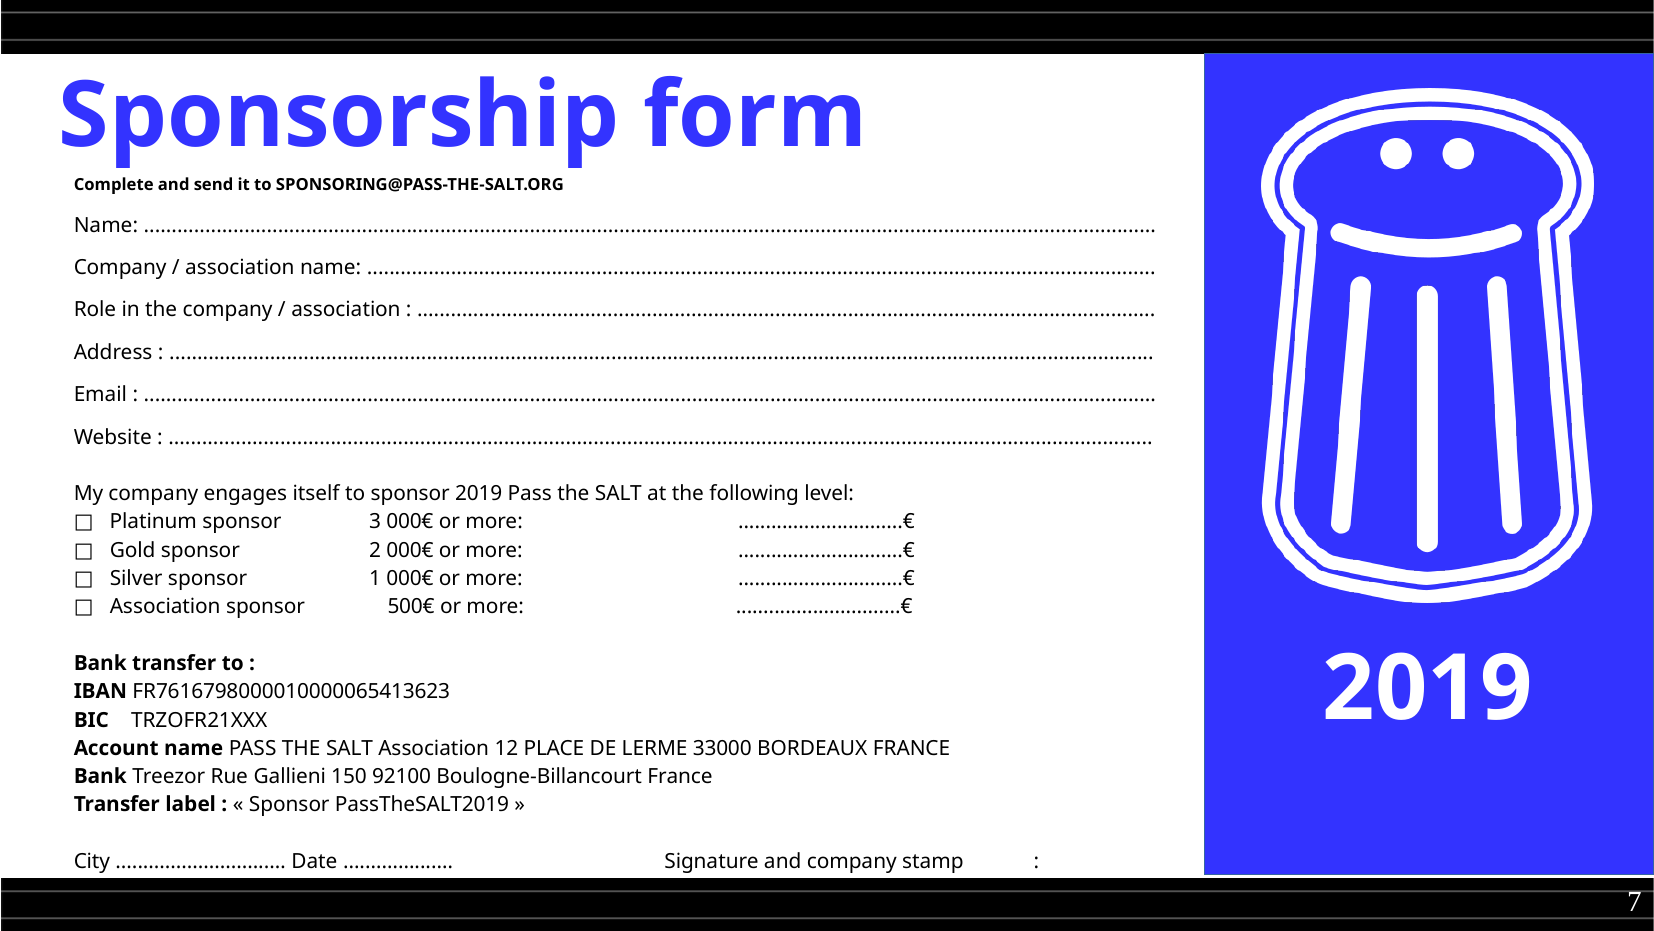

# Sponsorship form
Complete and send it to SPONSORING@PASS-THE-SALT.ORG
Name:
Company / association name:
Role in the company / association :
Address :
Email :
Website :
My company engages itself to sponsor 2019 Pass the SALT at the following level:
□ Platinum sponsor		3 000€ or more:			..............................€
□ Gold sponsor		2 000€ or more:			..............................€
□ Silver sponsor		1 000€ or more:			..............................€
□ Association sponsor 500€ or more:		 ..............................€
Bank transfer to :
IBAN FR7616798000010000065413623
BIC TRZOFR21XXX
Account name PASS THE SALT Association 12 PLACE DE LERME 33000 BORDEAUX FRANCE
Bank Treezor Rue Gallieni 150 92100 Boulogne-Billancourt France
Transfer label : « Sponsor PassTheSALT2019 »
City ............................… Date ....…….......…			Signature and company stamp	:
2019